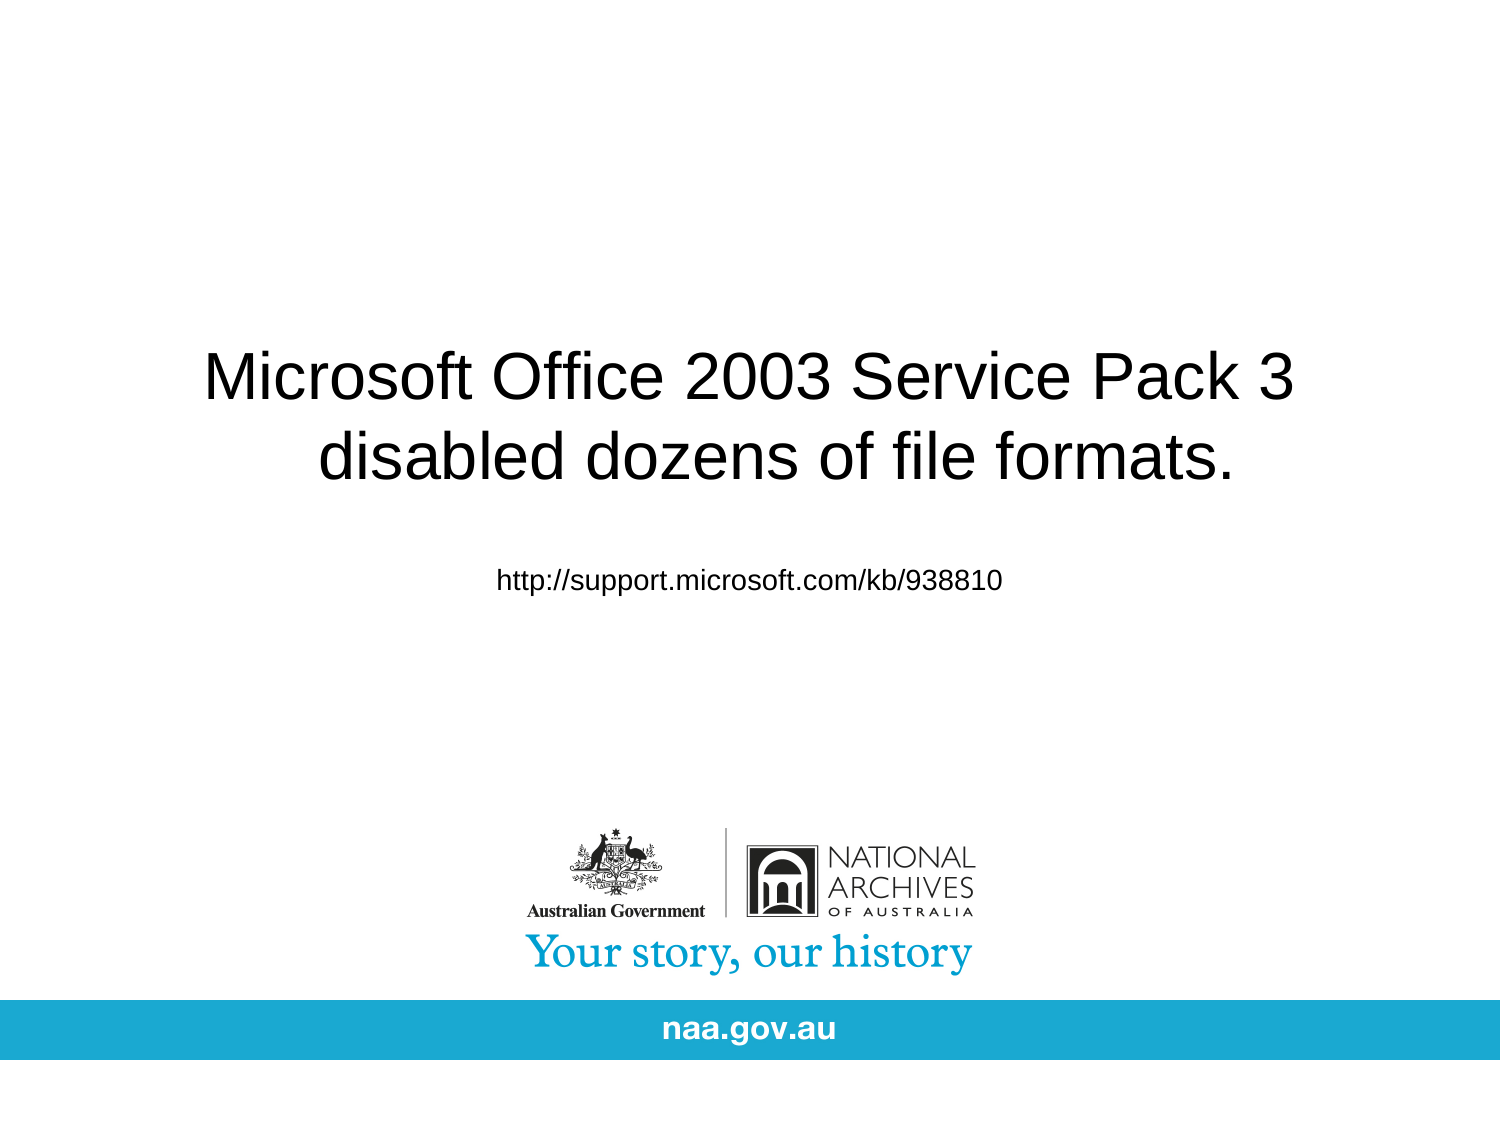

#
Microsoft Office 2003 Service Pack 3 disabled dozens of file formats.
http://support.microsoft.com/kb/938810